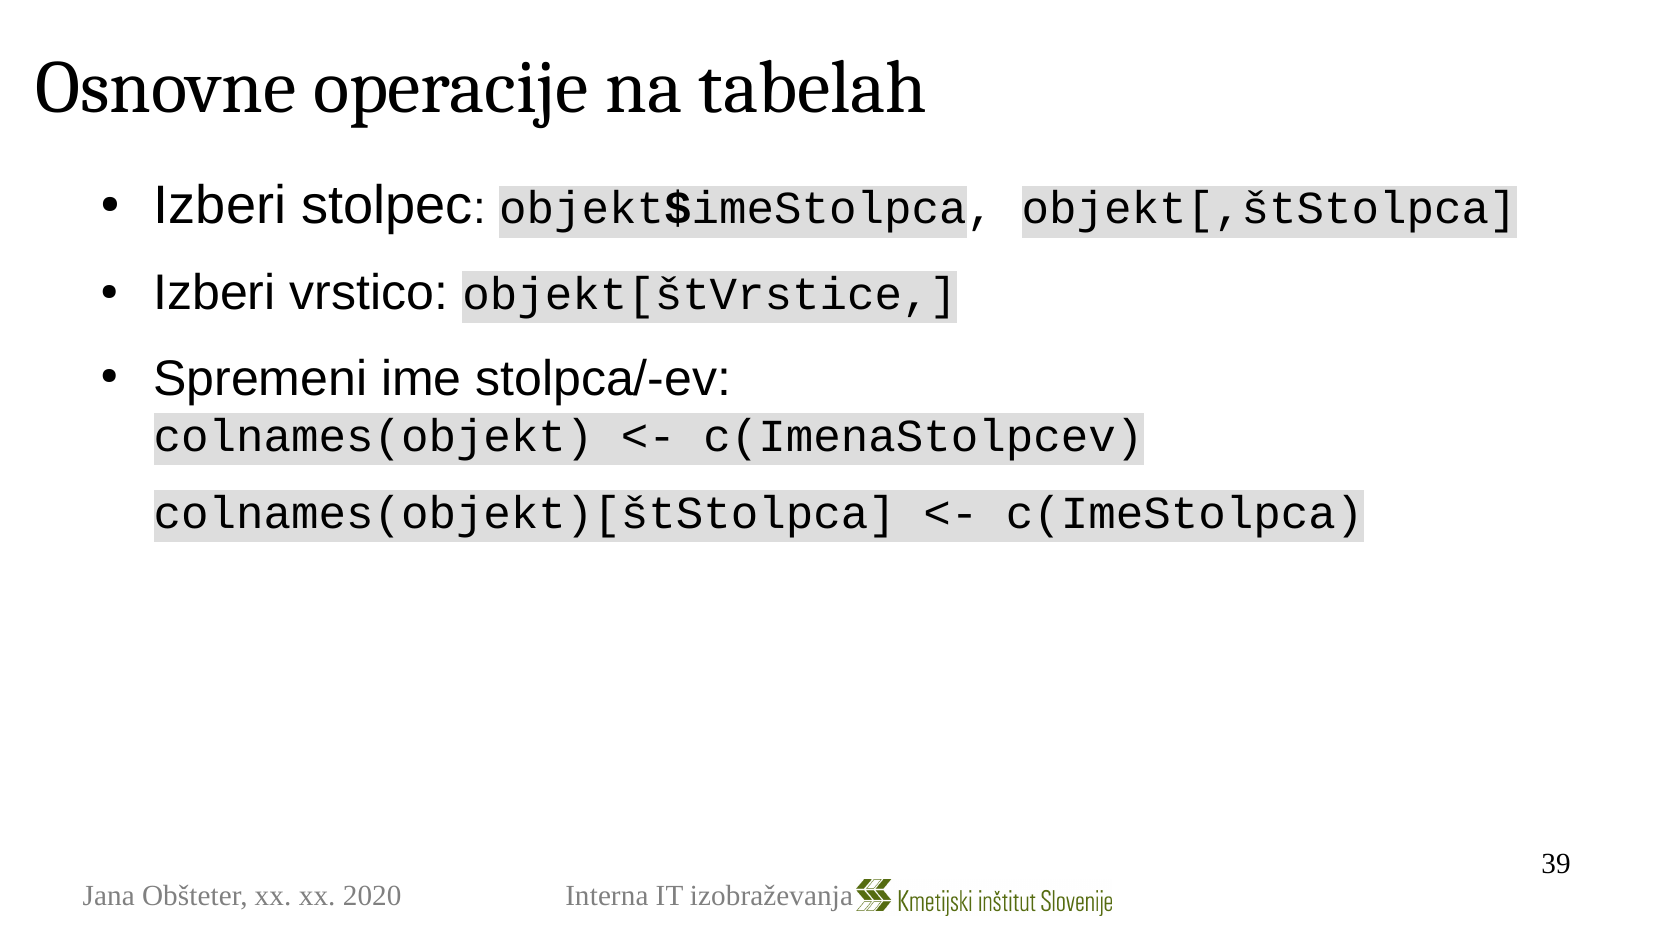

# Osnovne operacije na tabelah
Izberi stolpec: objekt$imeStolpca, objekt[,štStolpca]
Izberi vrstico: objekt[štVrstice,]
Spremeni ime stolpca/-ev:
colnames(objekt) <- c(ImenaStolpcev)
colnames(objekt)[štStolpca] <- c(ImeStolpca)
39